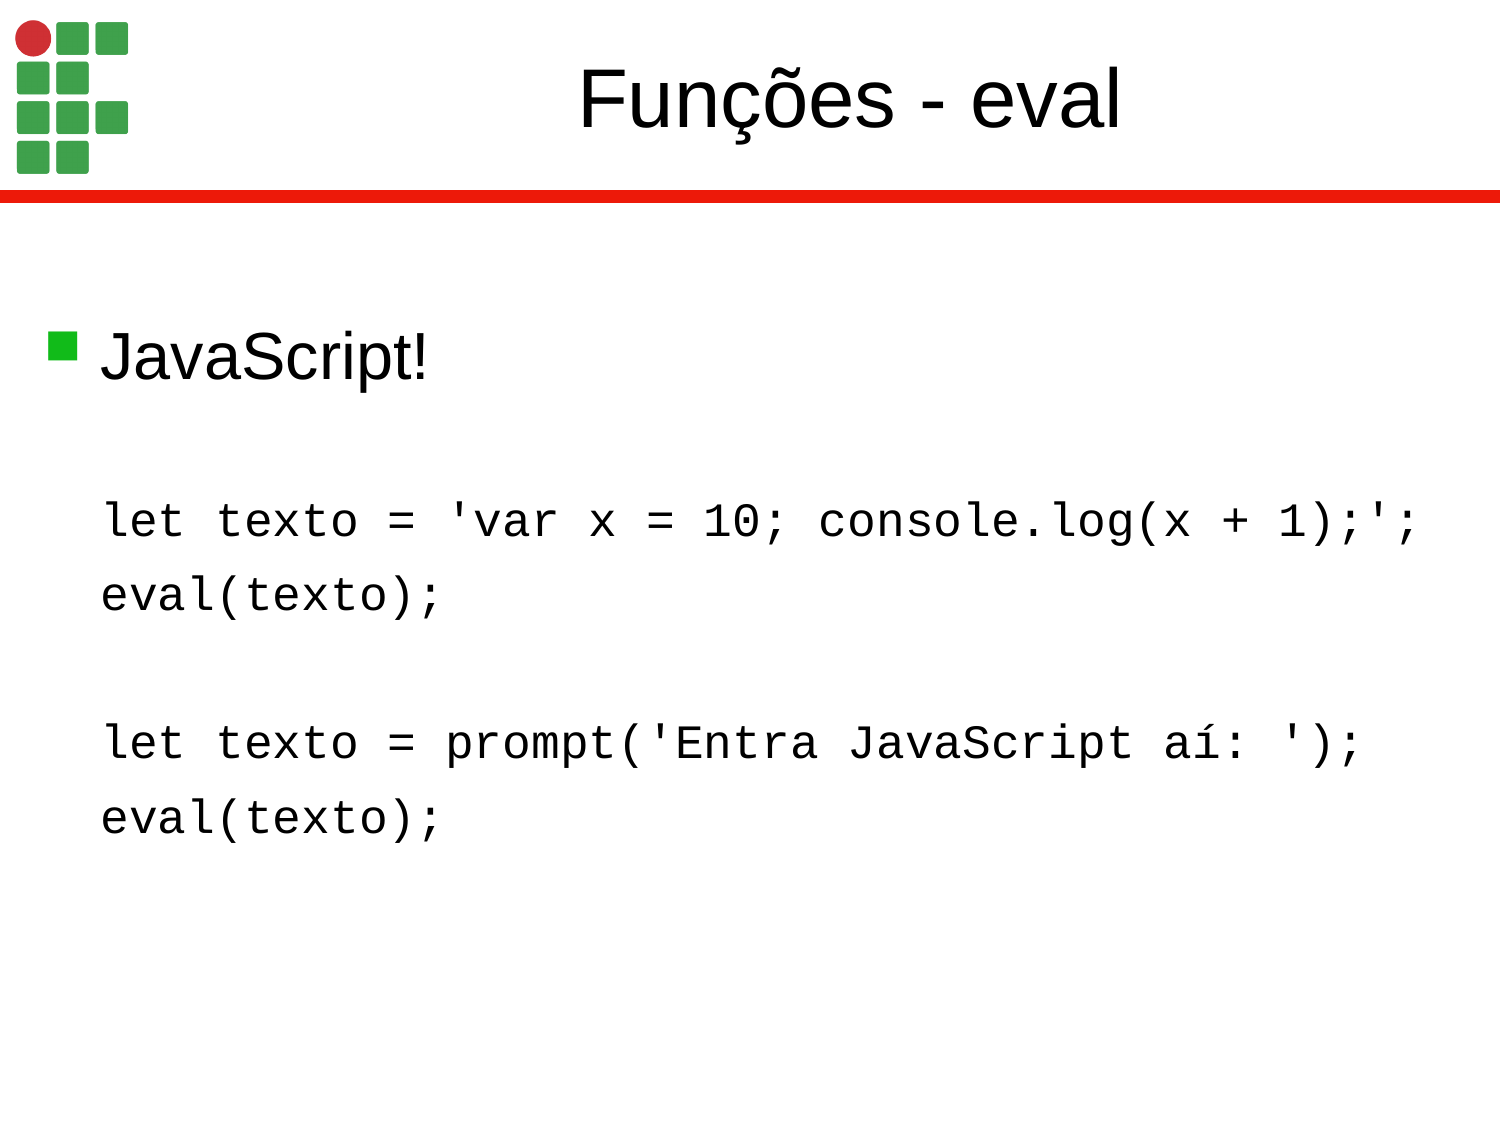

# Funções - eval
JavaScript!
let texto = 'var x = 10; console.log(x + 1);';
eval(texto);
let texto = prompt('Entra JavaScript aí: ');
eval(texto);